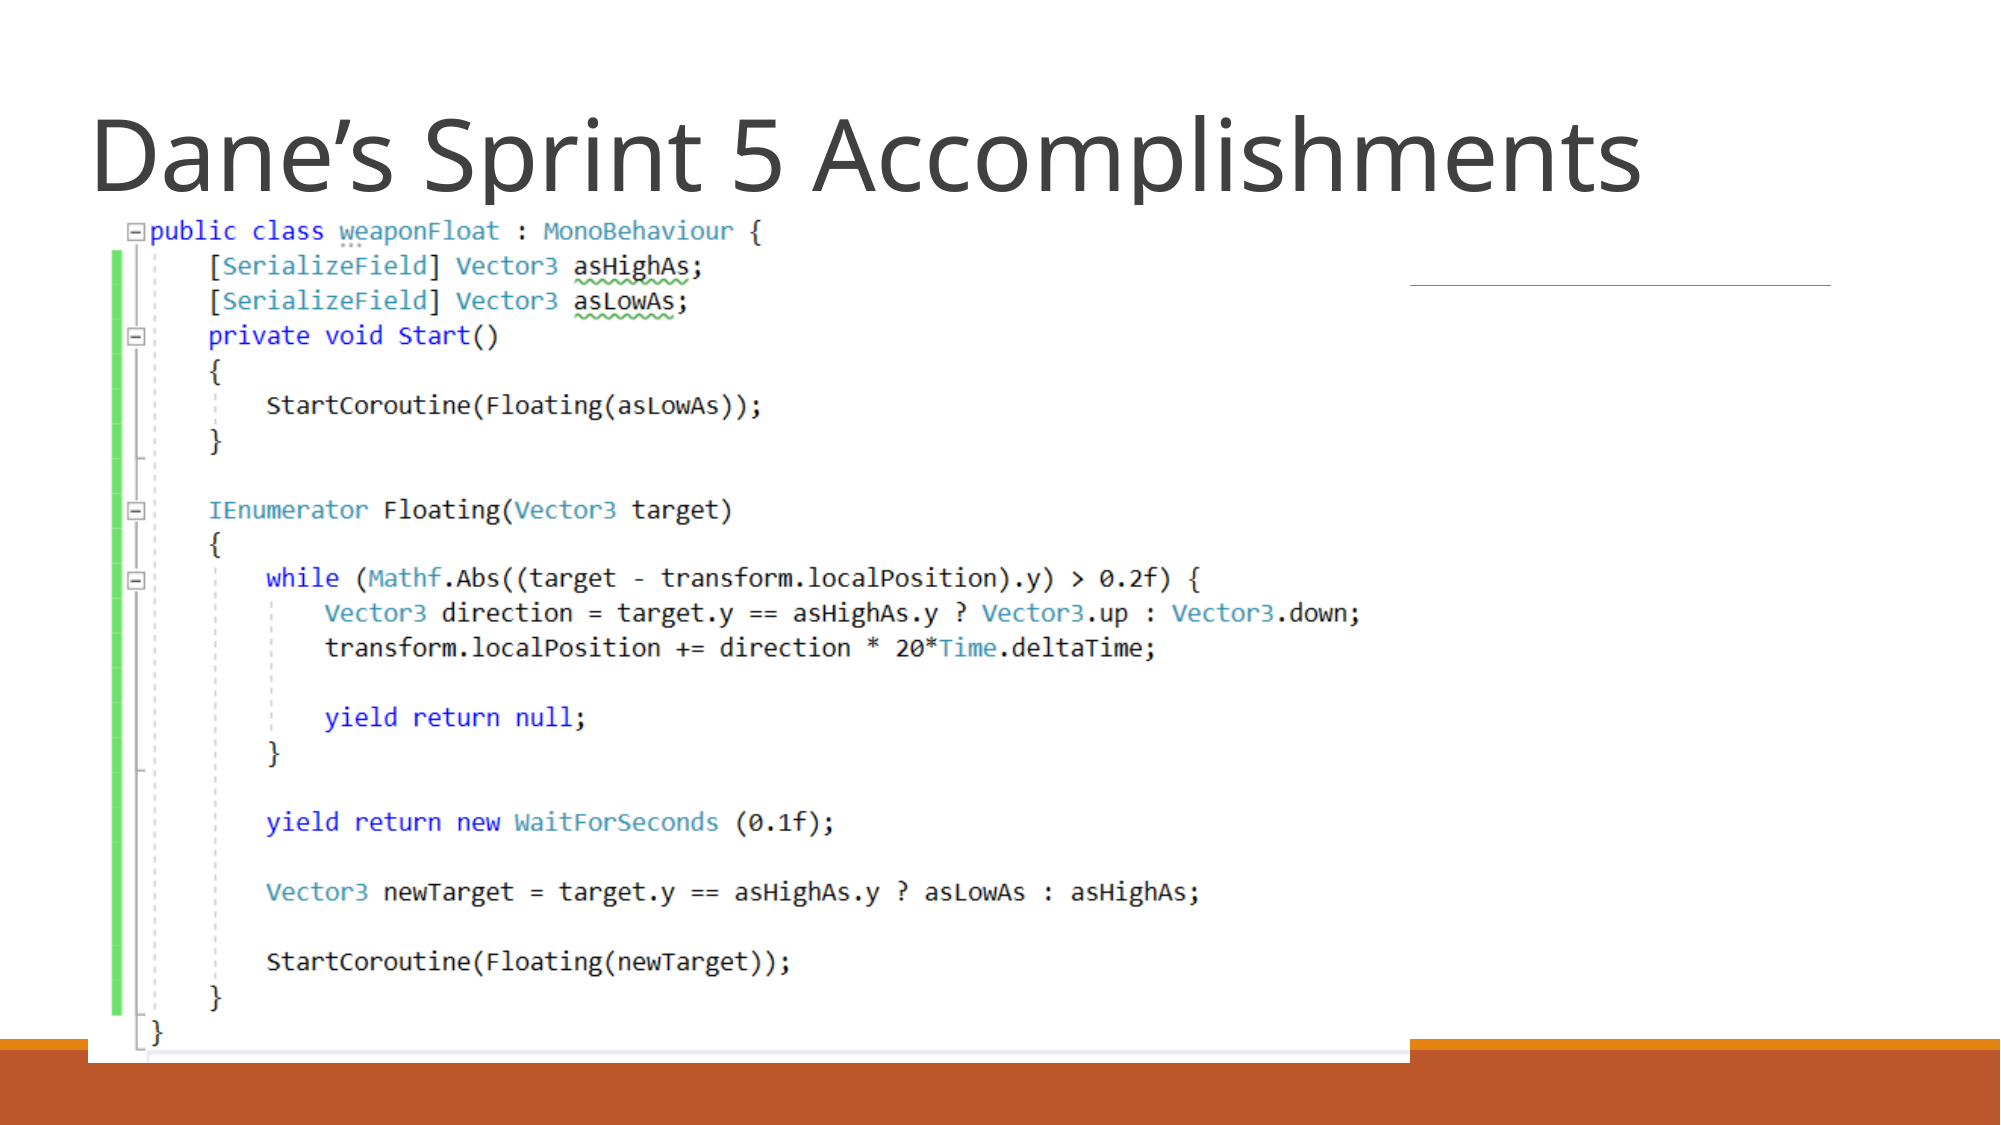

# Dane’s Sprint 5 Accomplishments
Learned about IEnumerators with the “yield” command